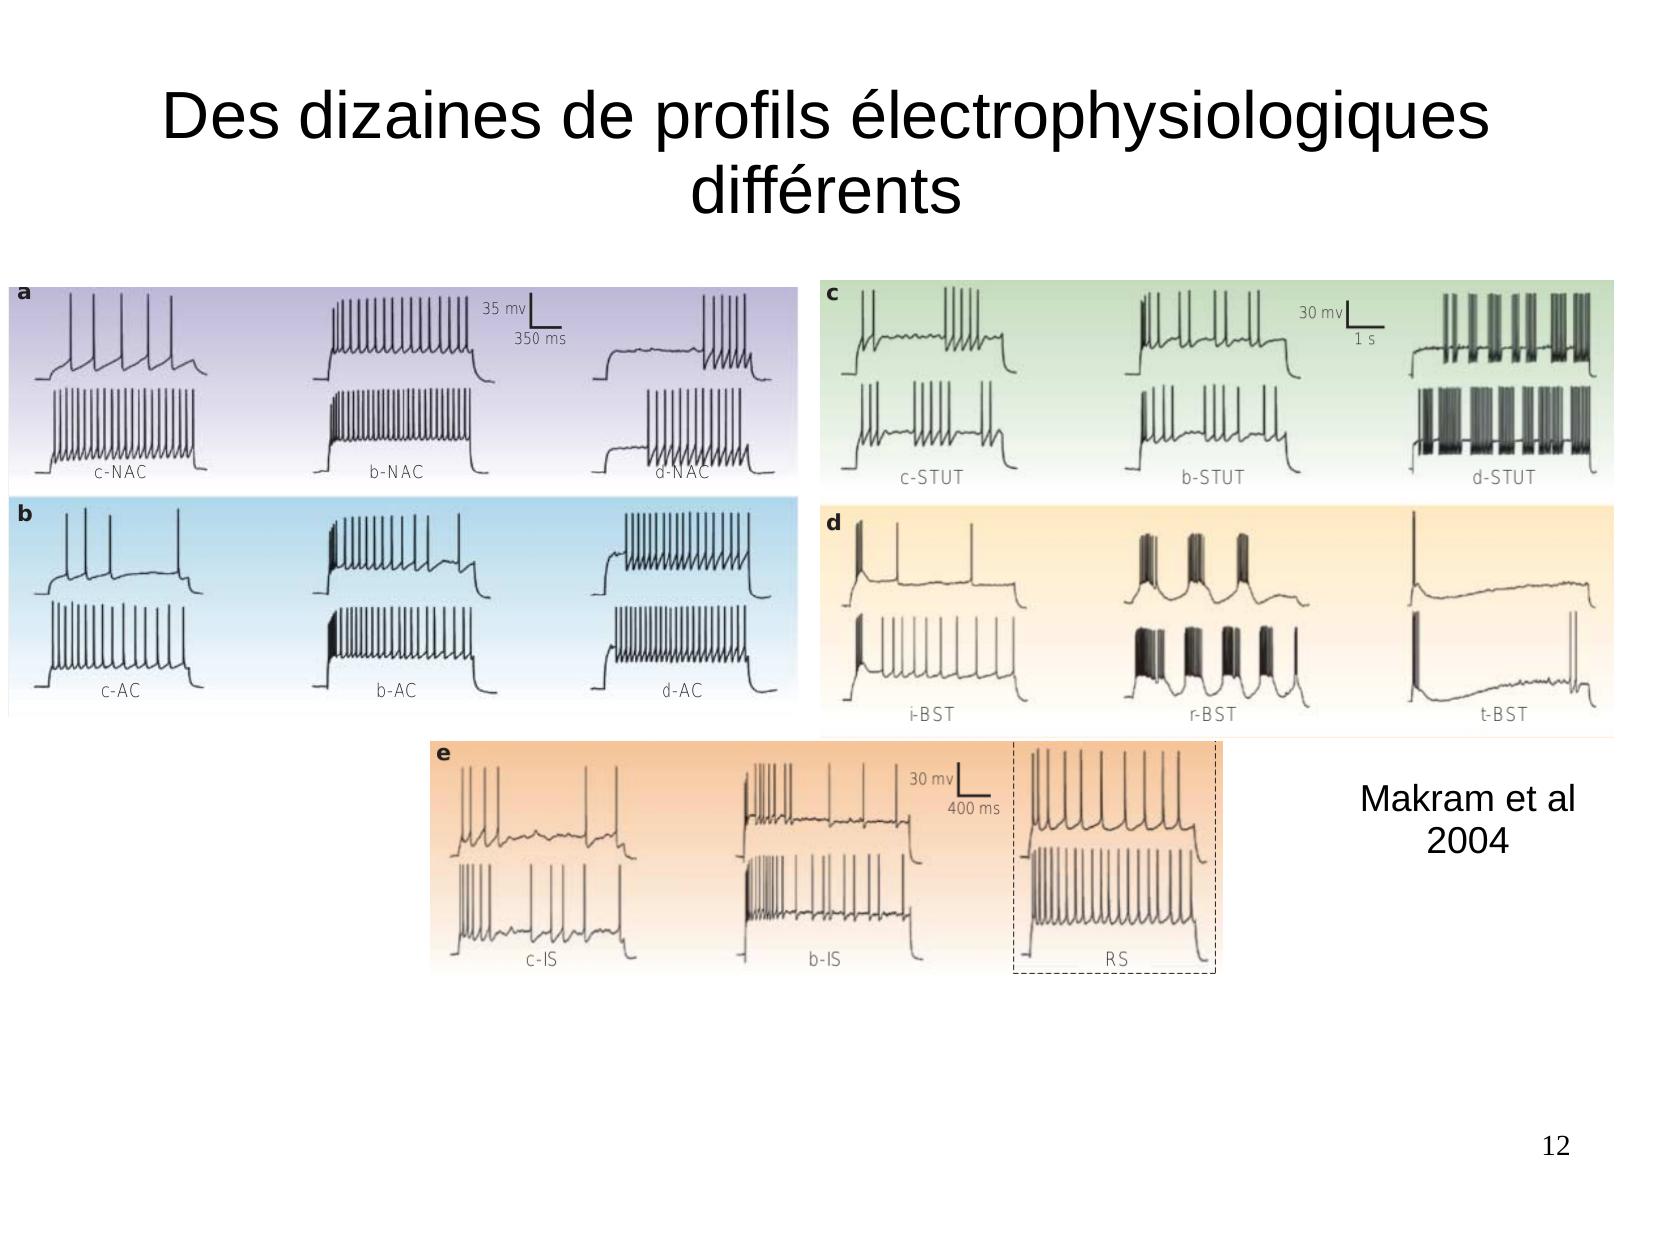

# Des dizaines de profils électrophysiologiques différents
Makram et al
2004
12